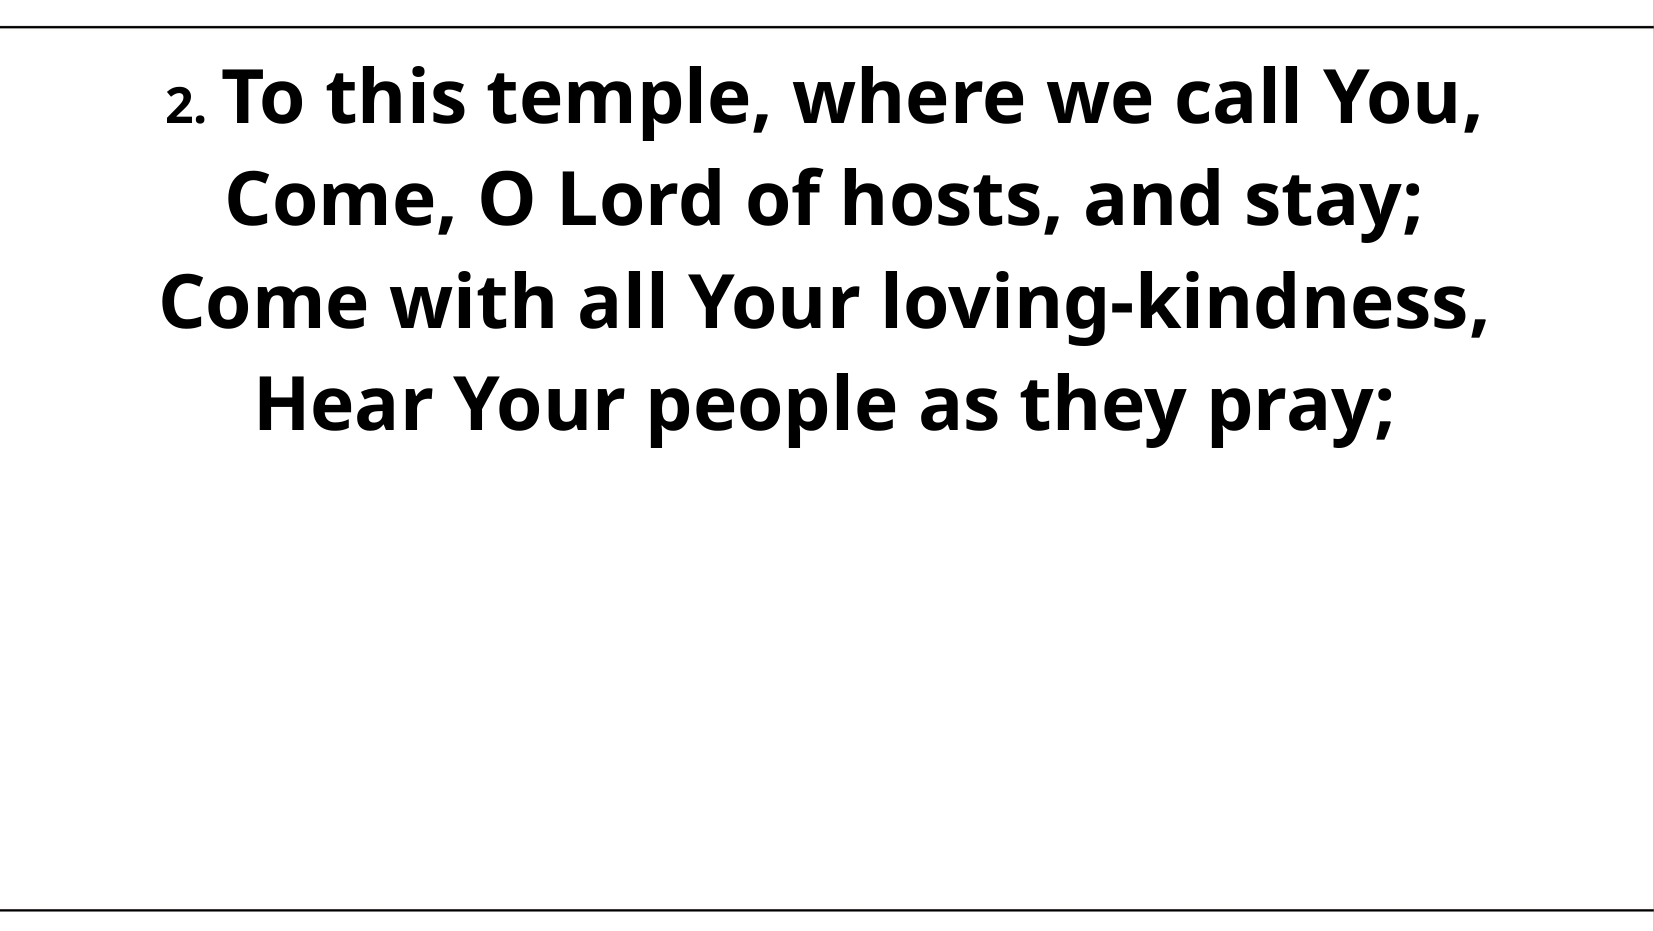

2. To this temple, where we call You,
Come, O Lord of hosts, and stay;
Come with all Your loving-kindness,
Hear Your people as they pray;